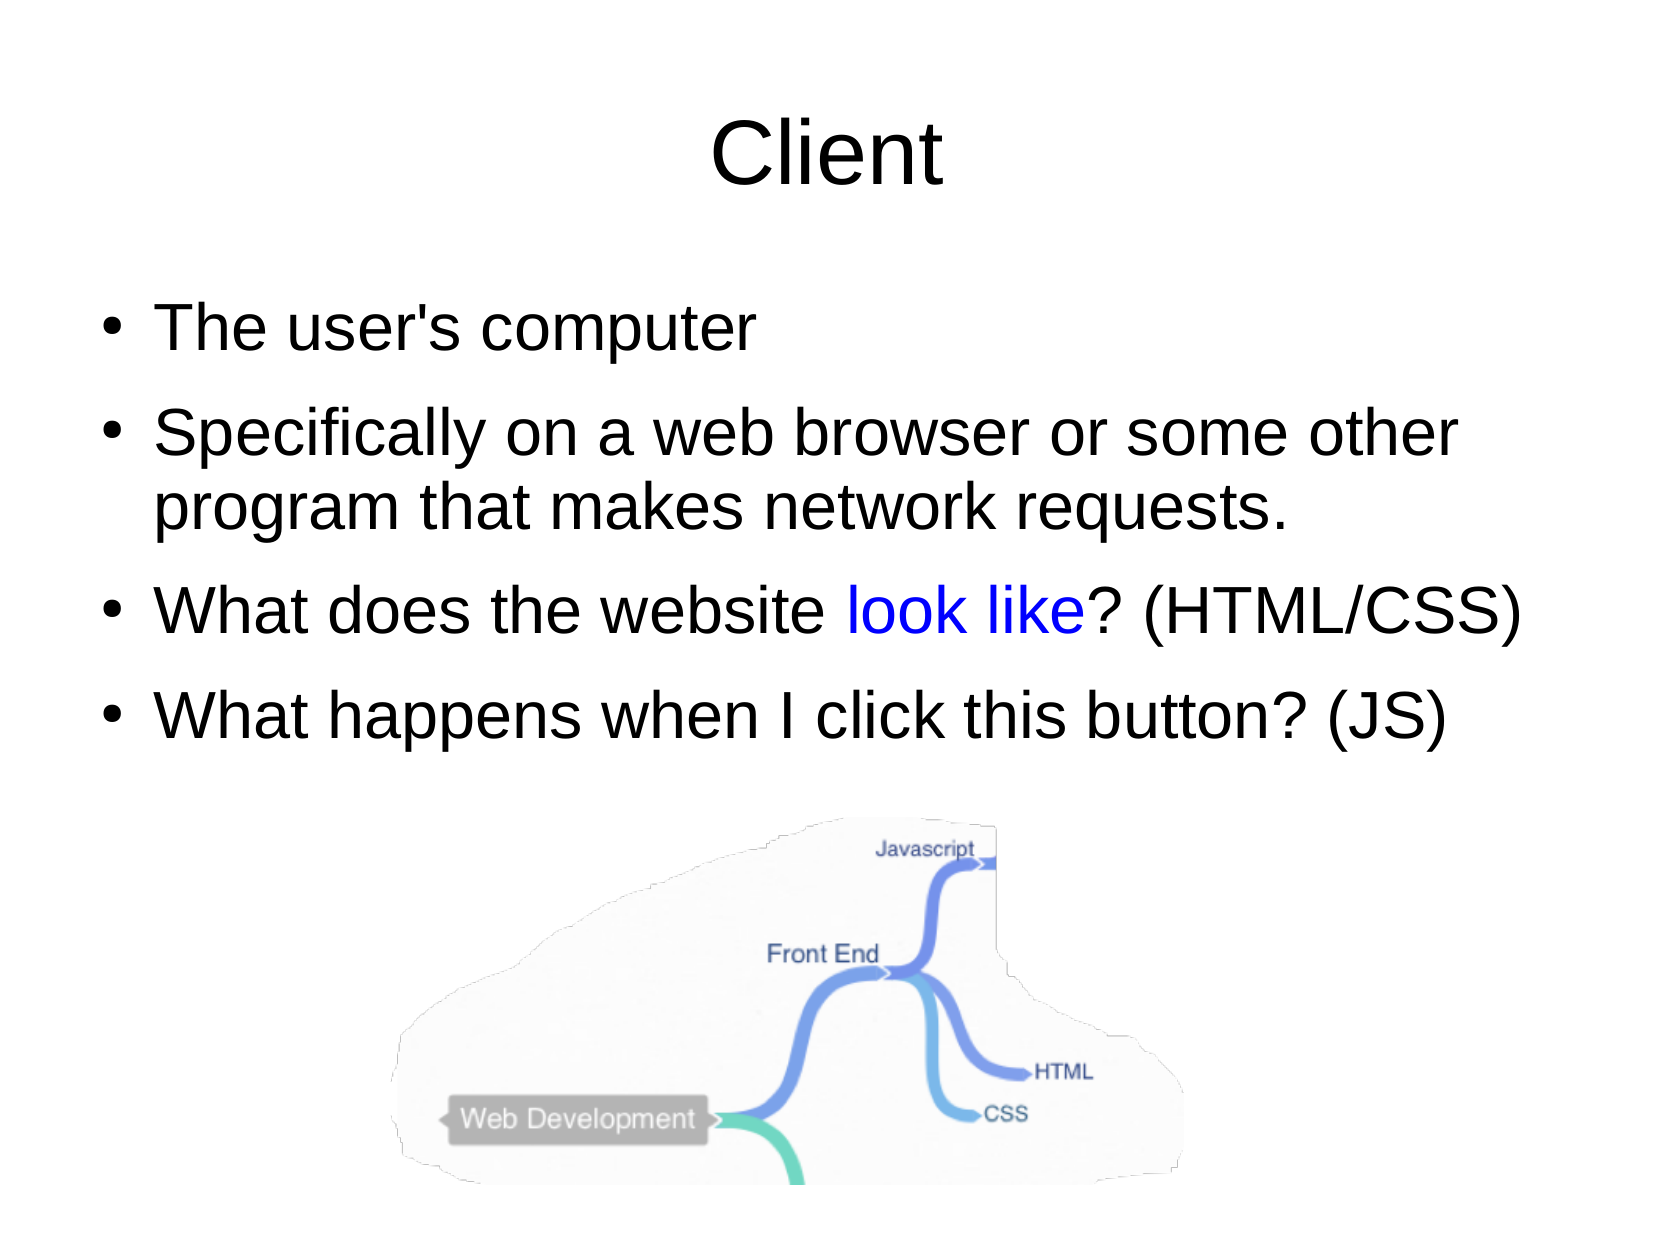

# Client
The user's computer
Specifically on a web browser or some other program that makes network requests.
What does the website look like? (HTML/CSS)
What happens when I click this button? (JS)